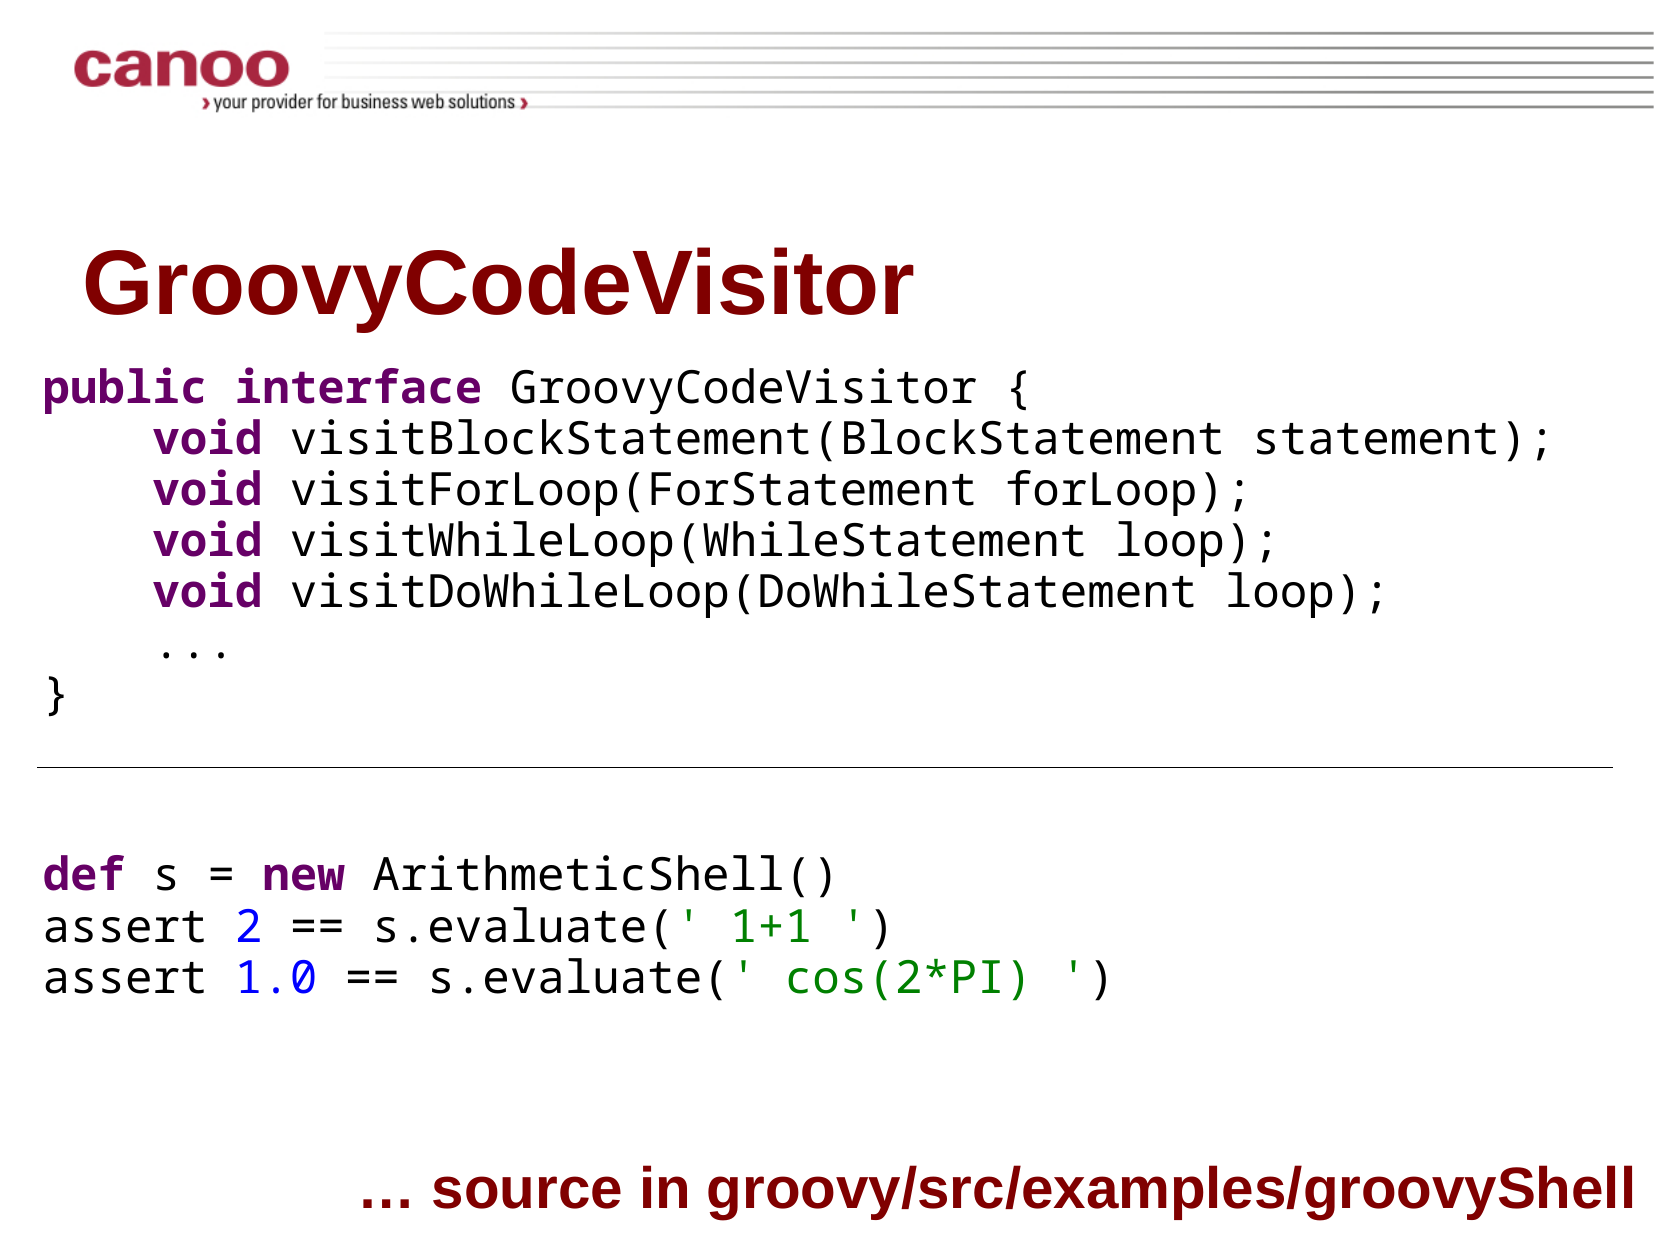

GroovyCodeVisitor
public interface GroovyCodeVisitor {
 void visitBlockStatement(BlockStatement statement);
 void visitForLoop(ForStatement forLoop);
 void visitWhileLoop(WhileStatement loop);
 void visitDoWhileLoop(DoWhileStatement loop);
 ...
}
def s = new ArithmeticShell()
assert 2 == s.evaluate(' 1+1 ')
assert 1.0 == s.evaluate(' cos(2*PI) ')
# … source in groovy/src/examples/groovyShell